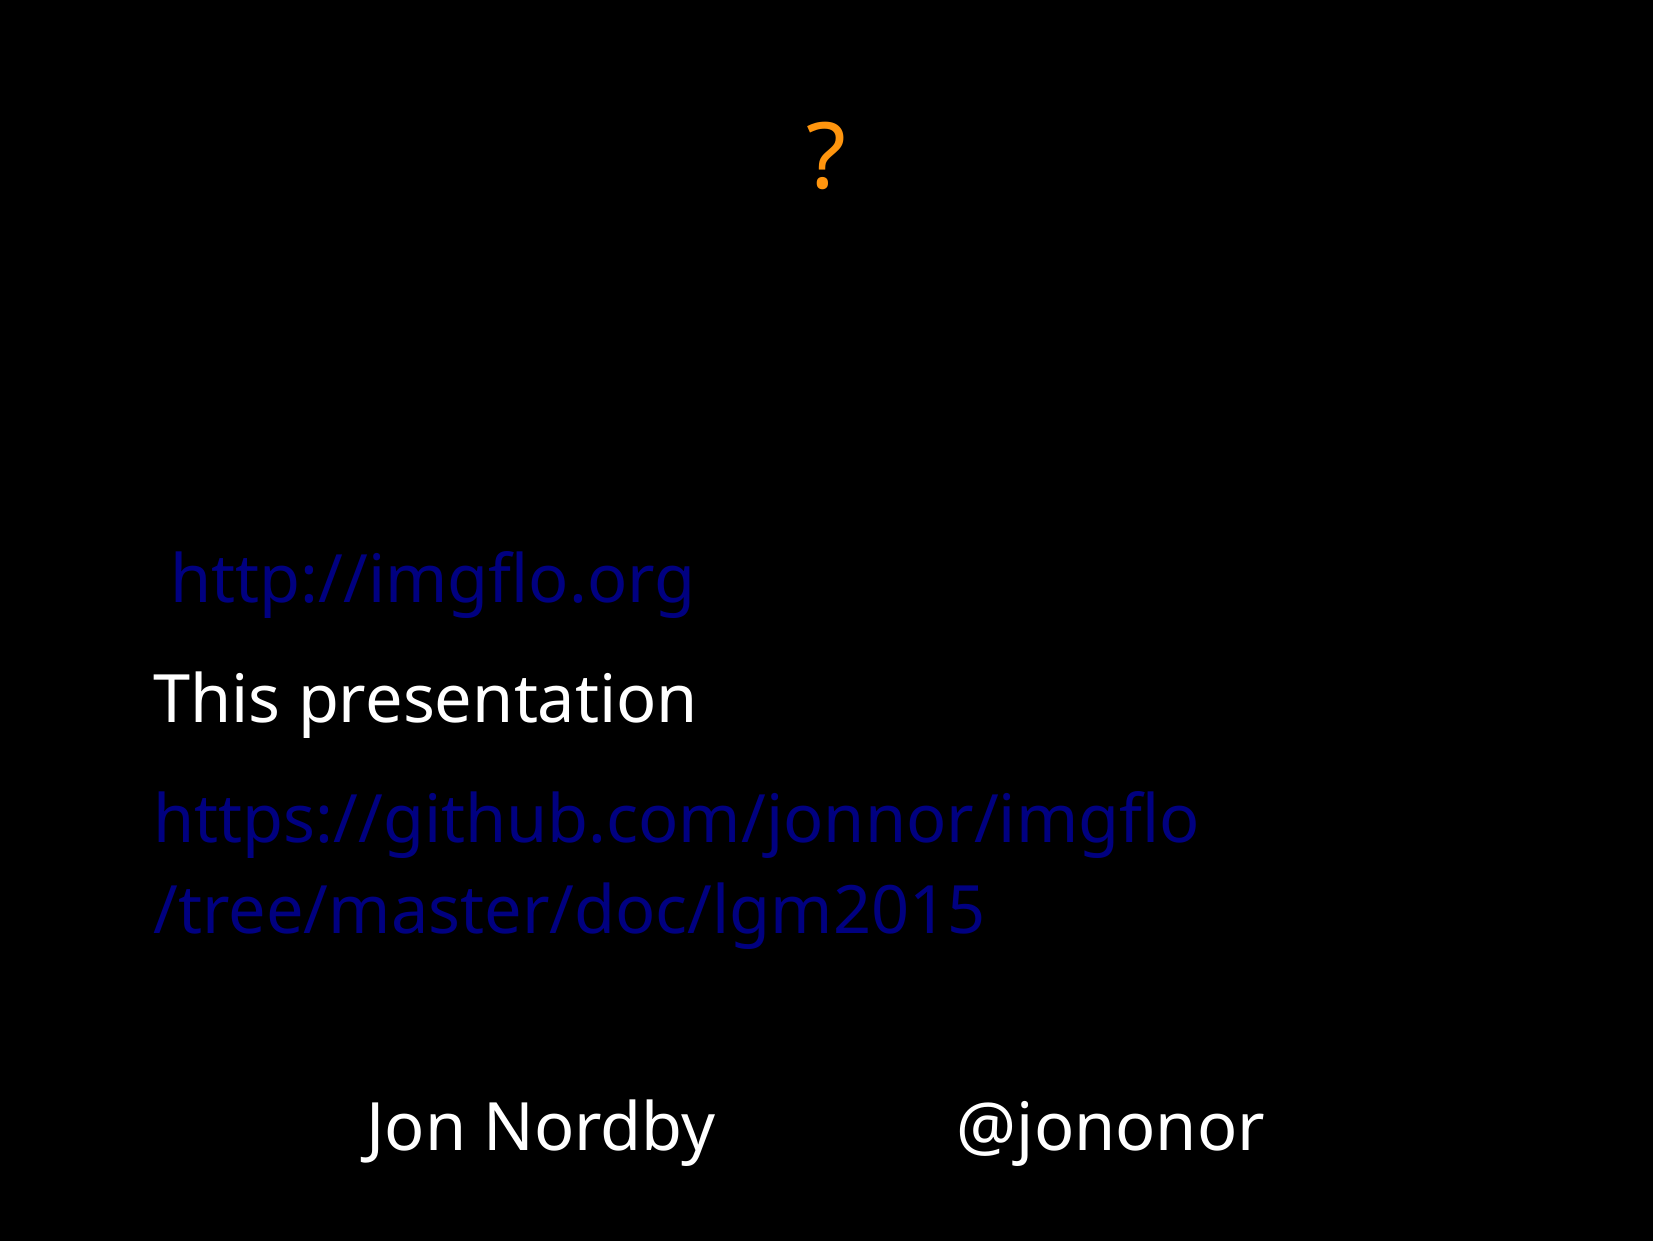

# ?
 http://imgflo.org
This presentation
https://github.com/jonnor/imgflo
/tree/master/doc/lgm2015
Jon Nordby @jononor